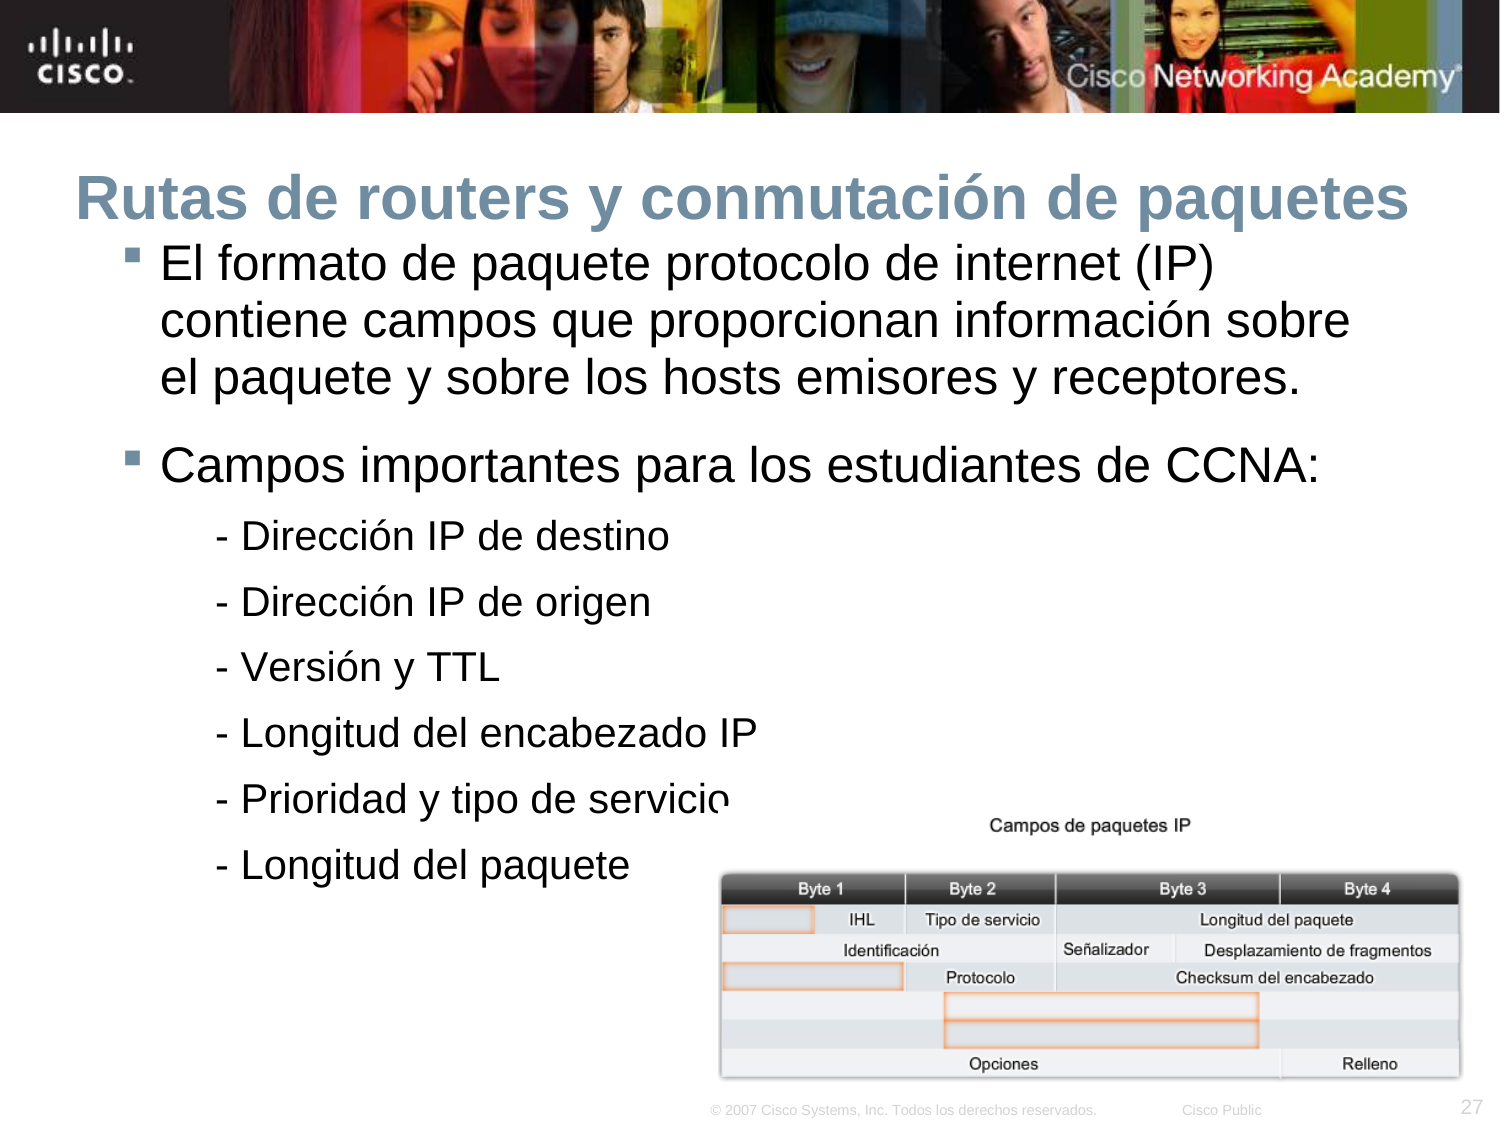

# Rutas de routers y conmutación de paquetes
El formato de paquete protocolo de internet (IP) contiene campos que proporcionan información sobre el paquete y sobre los hosts emisores y receptores.
Campos importantes para los estudiantes de CCNA:
- Dirección IP de destino
- Dirección IP de origen
- Versión y TTL
- Longitud del encabezado IP
- Prioridad y tipo de servicio
- Longitud del paquete